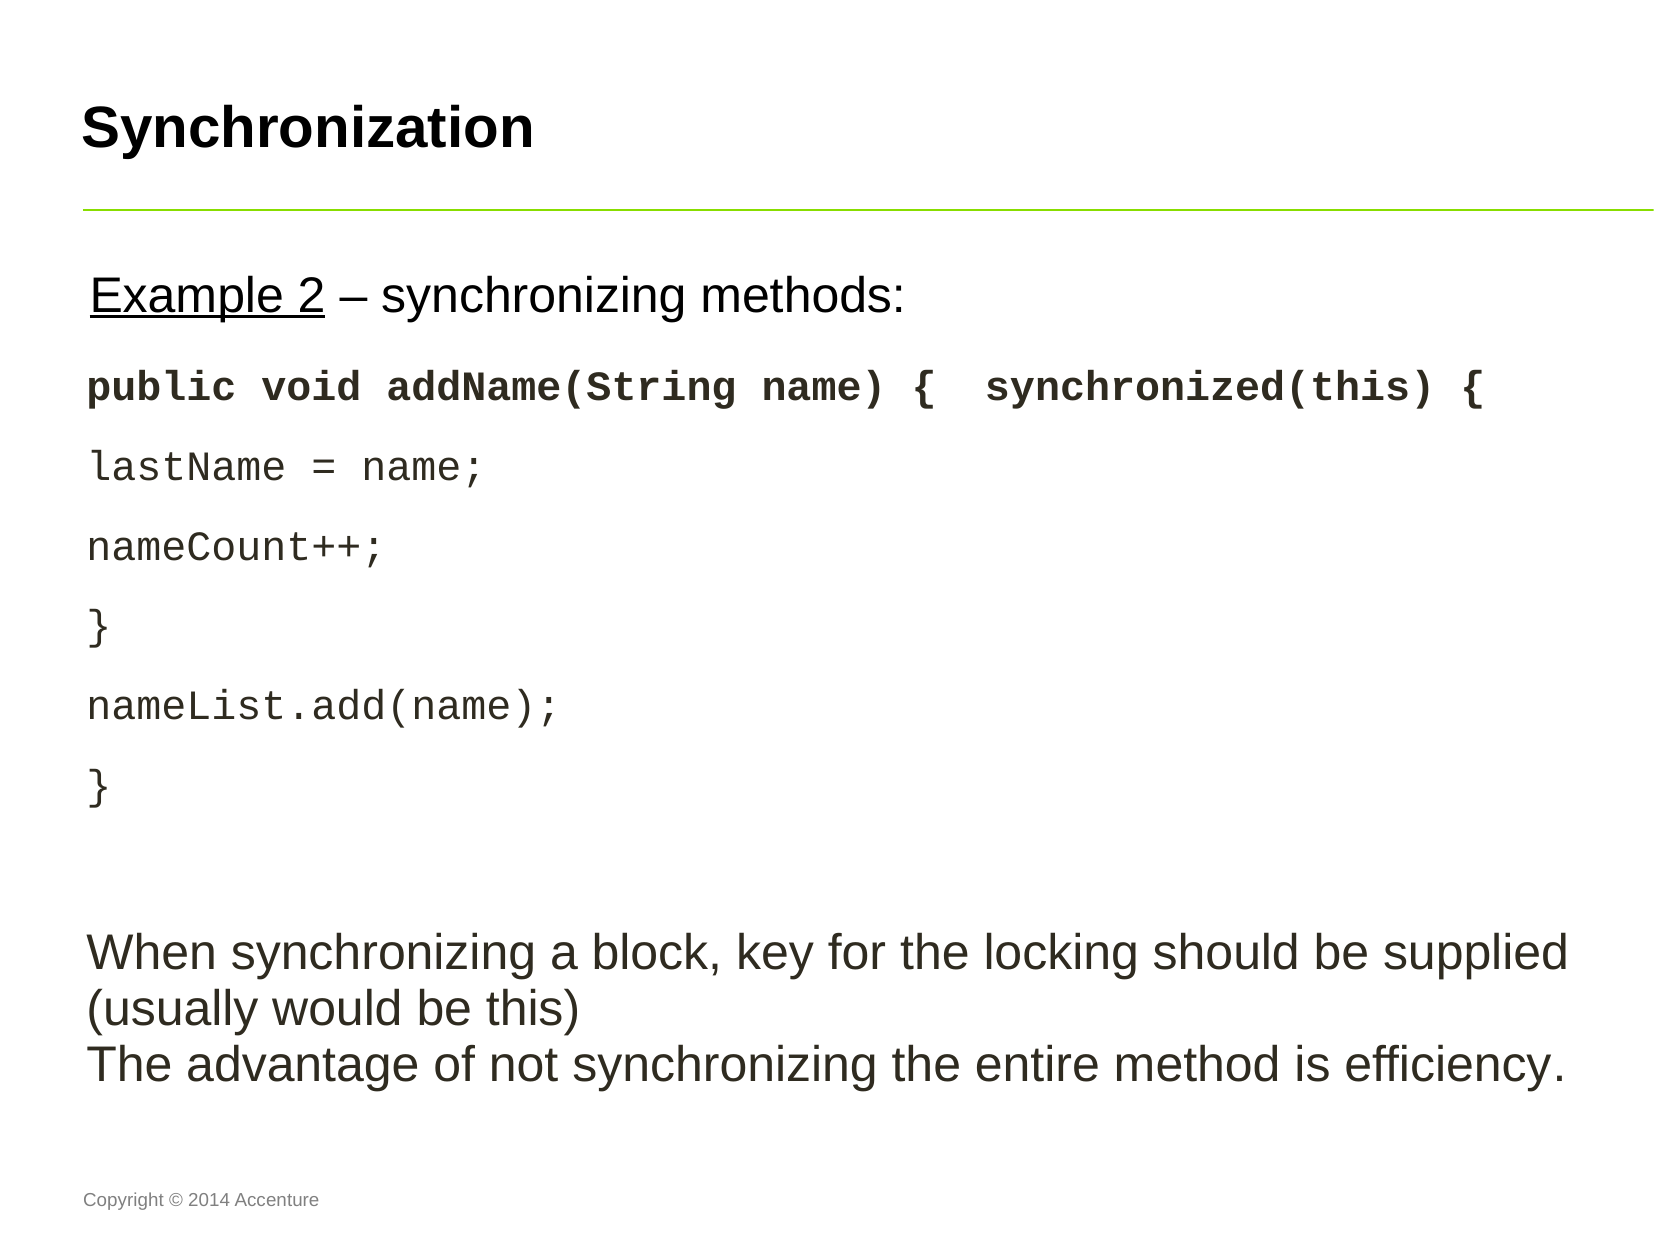

# Synchronization
Example 2 – synchronizing methods:
public void addName(String name) { 	synchronized(this) {
lastName = name;
nameCount++;
}
nameList.add(name);
}
When synchronizing a block, key for the locking should be supplied (usually would be this)
The advantage of not synchronizing the entire method is efficiency.